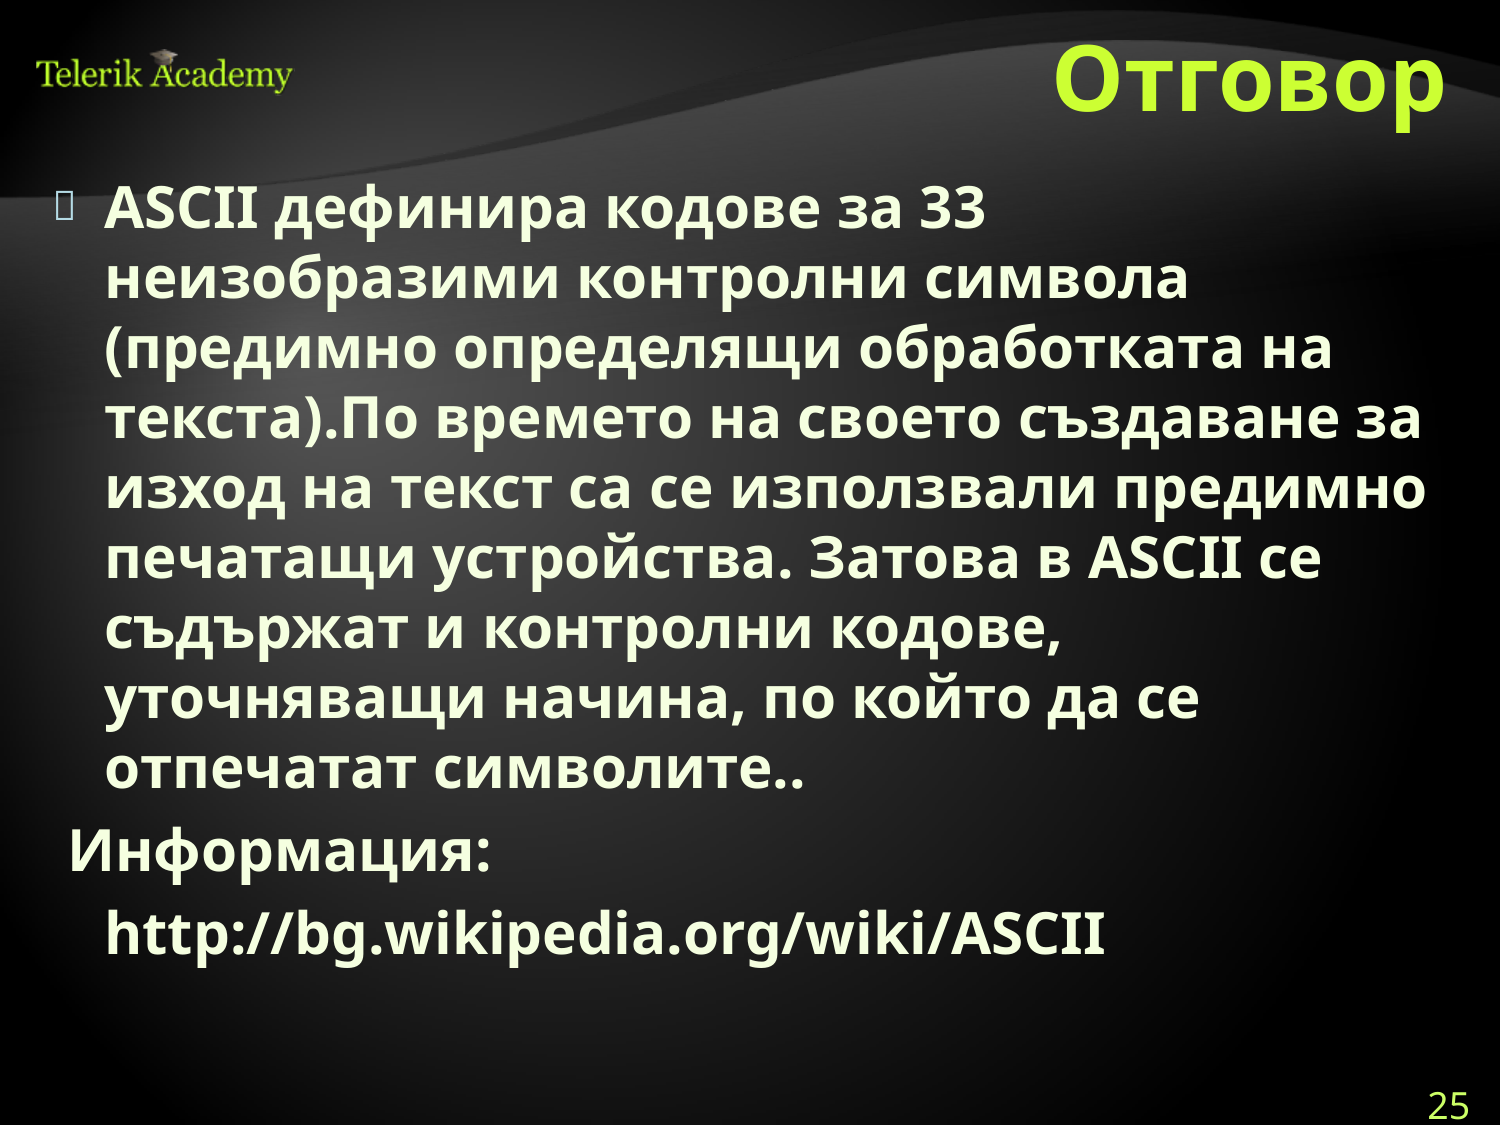

# Отговор
ASCII дефинира кодове за 33 неизобразими контролни символа (предимно определящи обработката на текста).По времето на своето създаване за изход на текст са се използвали предимно печатащи устройства. Затова в ASCII се съдържат и контролни кодове, уточняващи начина, по който да се отпечатат символите..
 Информация:
http://bg.wikipedia.org/wiki/ASCII